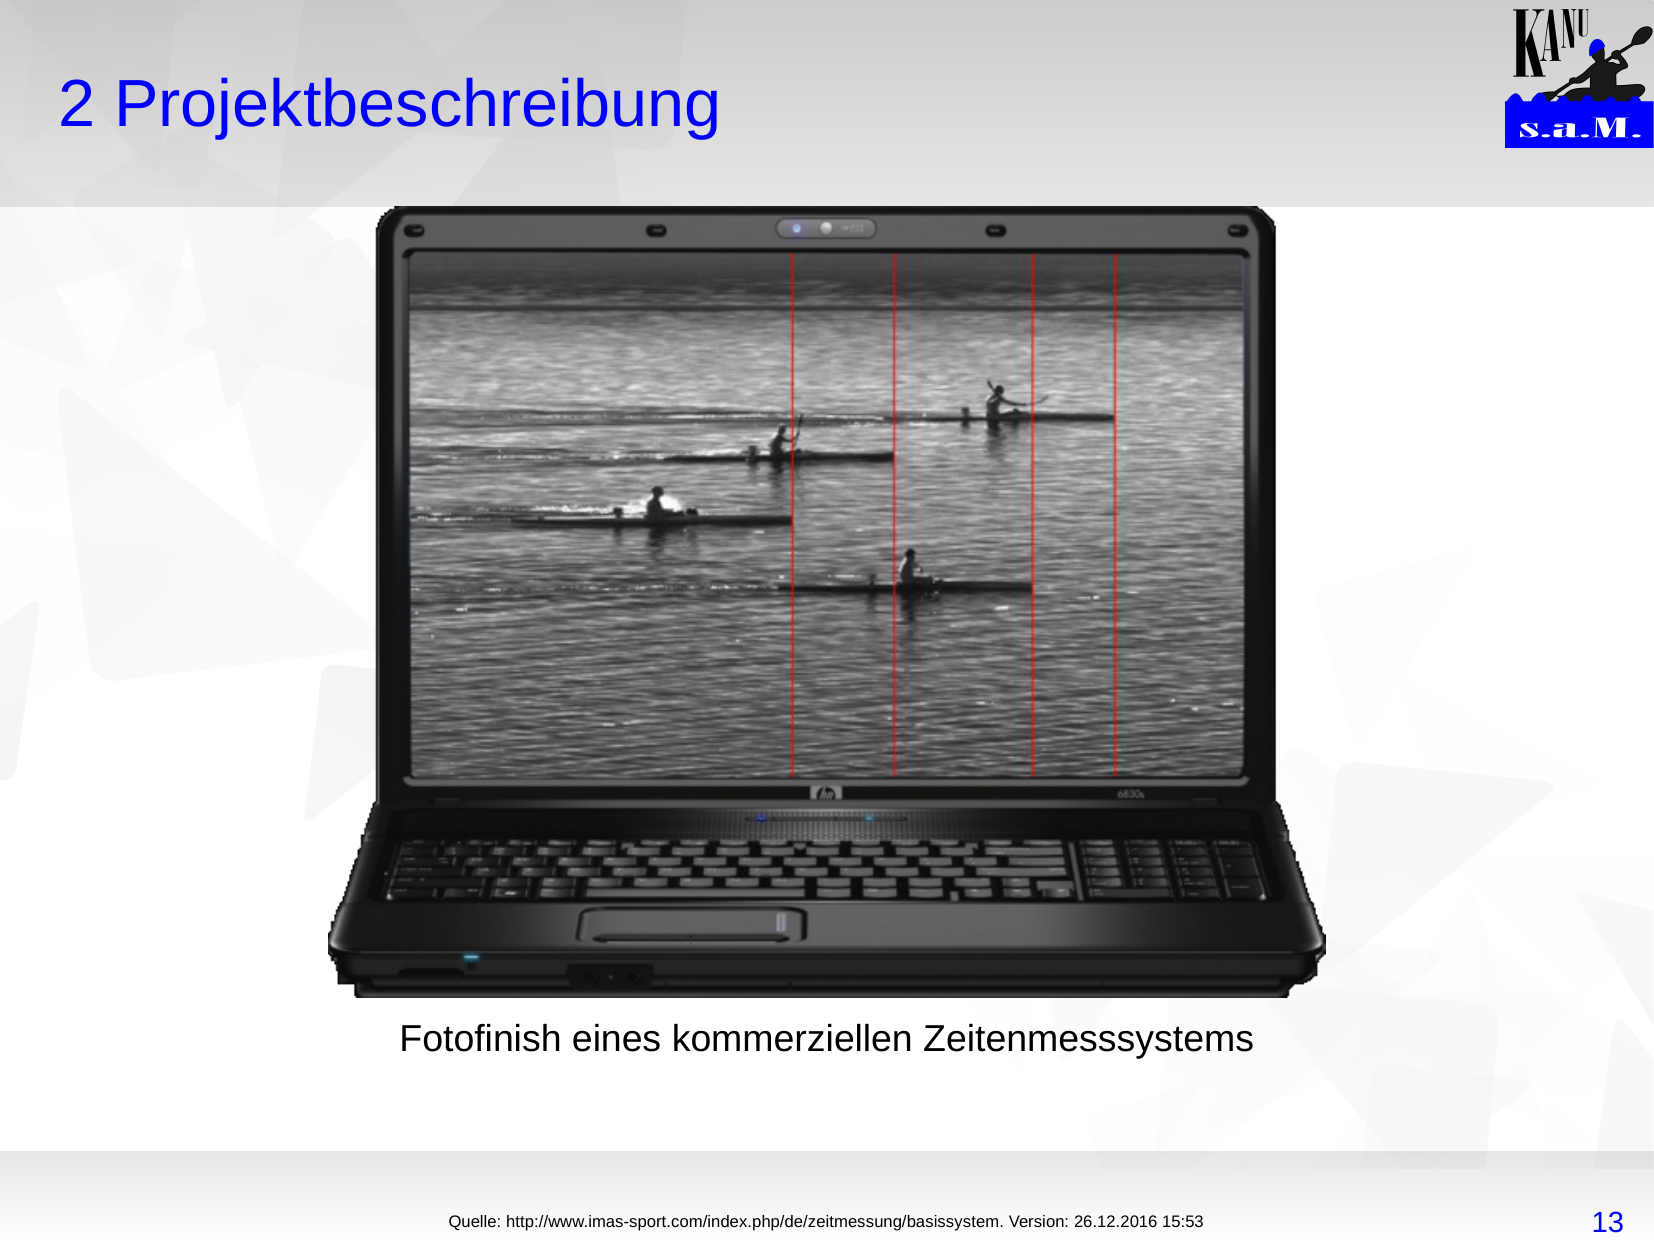

# 2 Projektbeschreibung
Fotofinish eines kommerziellen Zeitenmesssystems
Quelle: http://www.imas-sport.com/index.php/de/zeitmessung/basissystem. Version: 26.12.2016 15:53
13